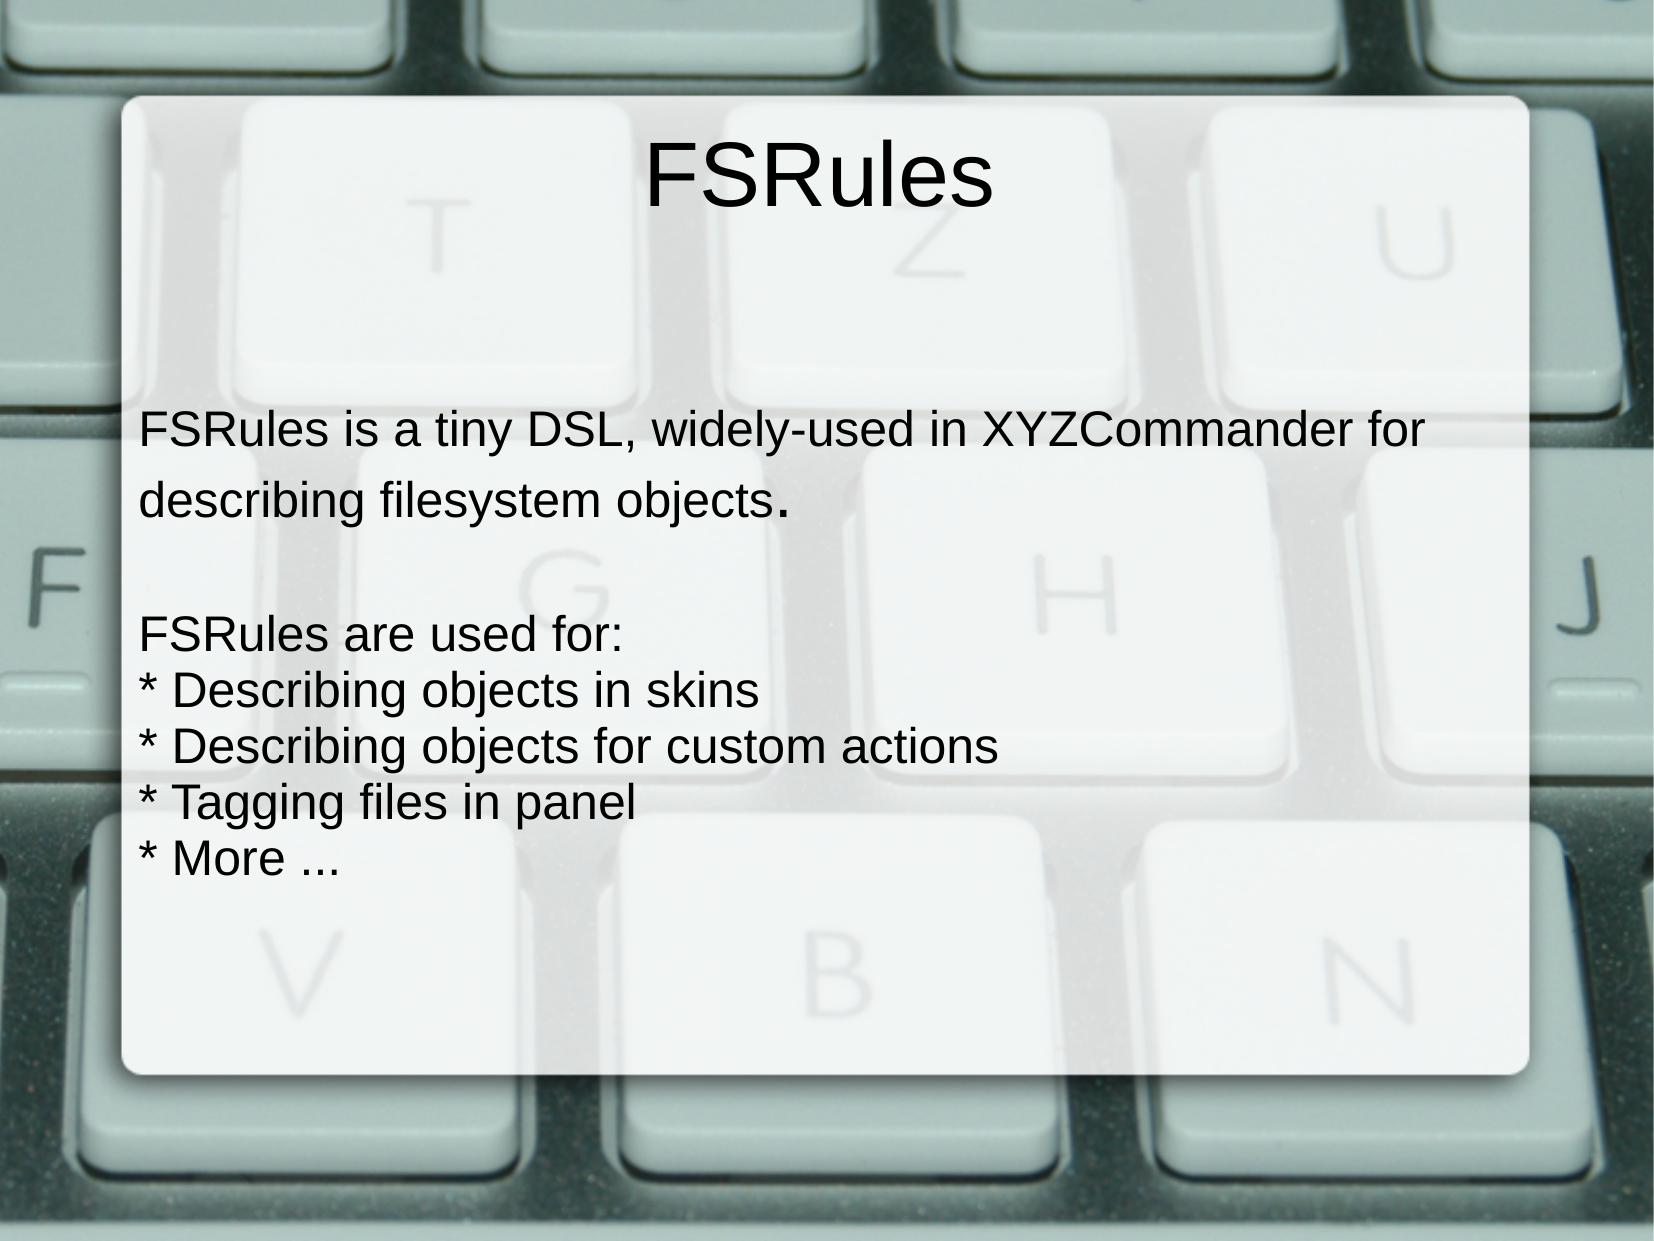

# FSRules
FSRules is a tiny DSL, widely-used in XYZCommander for describing filesystem objects.
FSRules are used for:
* Describing objects in skins
* Describing objects for custom actions
* Tagging files in panel
* More ...